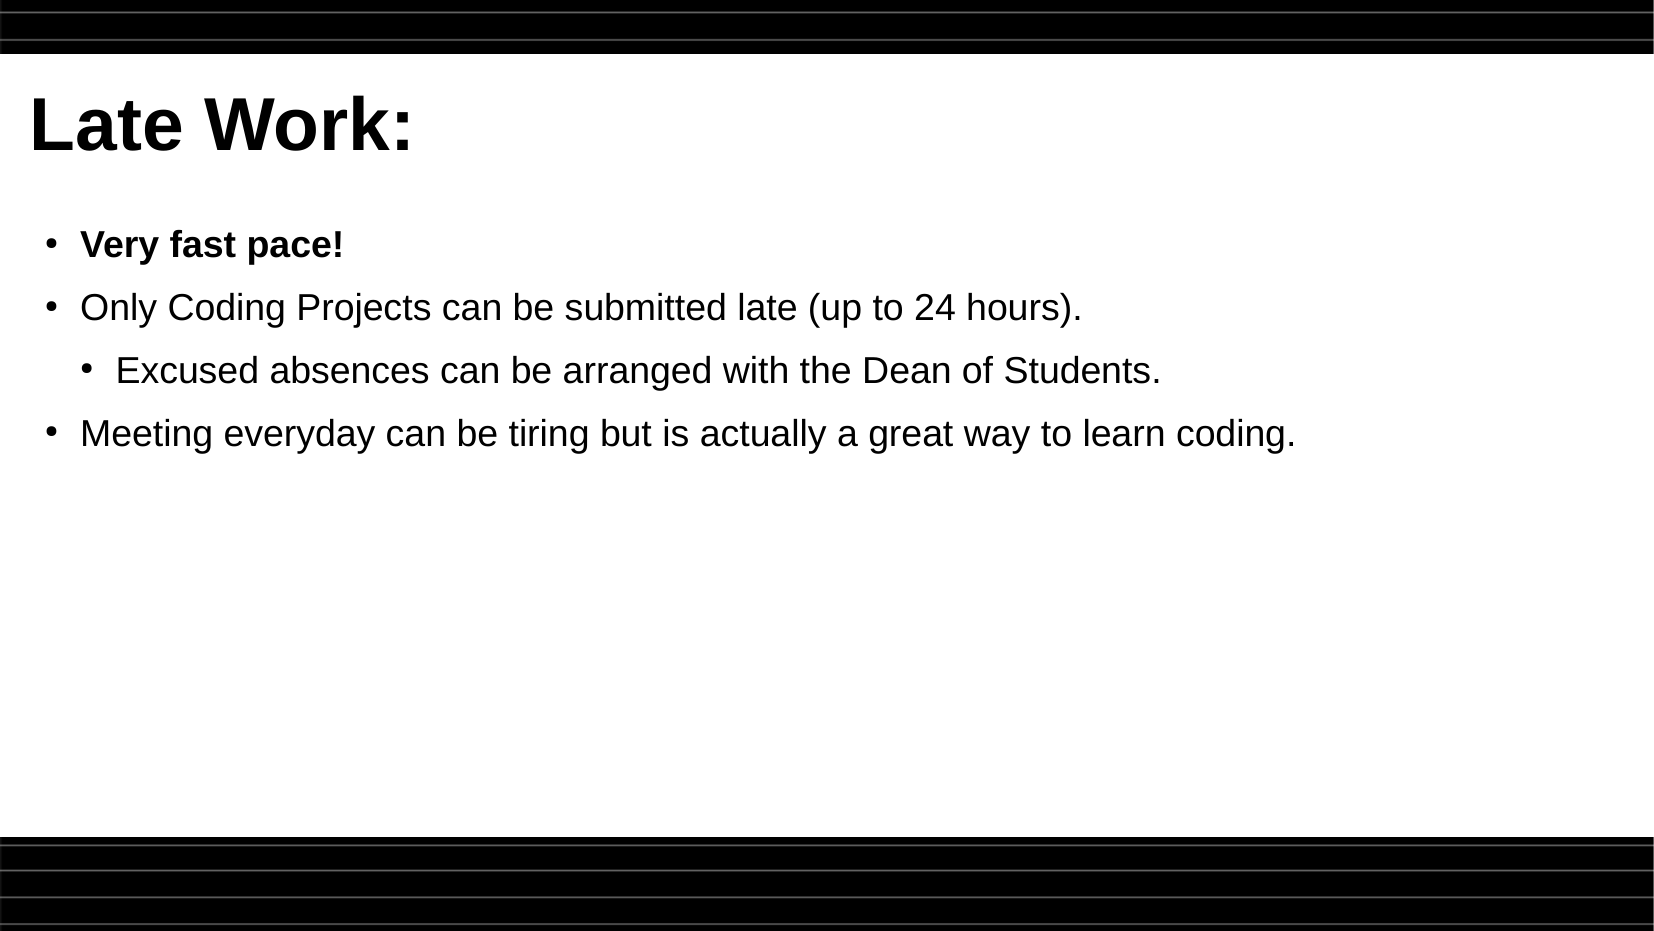

Late Work:
Very fast pace!
Only Coding Projects can be submitted late (up to 24 hours).
Excused absences can be arranged with the Dean of Students.
Meeting everyday can be tiring but is actually a great way to learn coding.